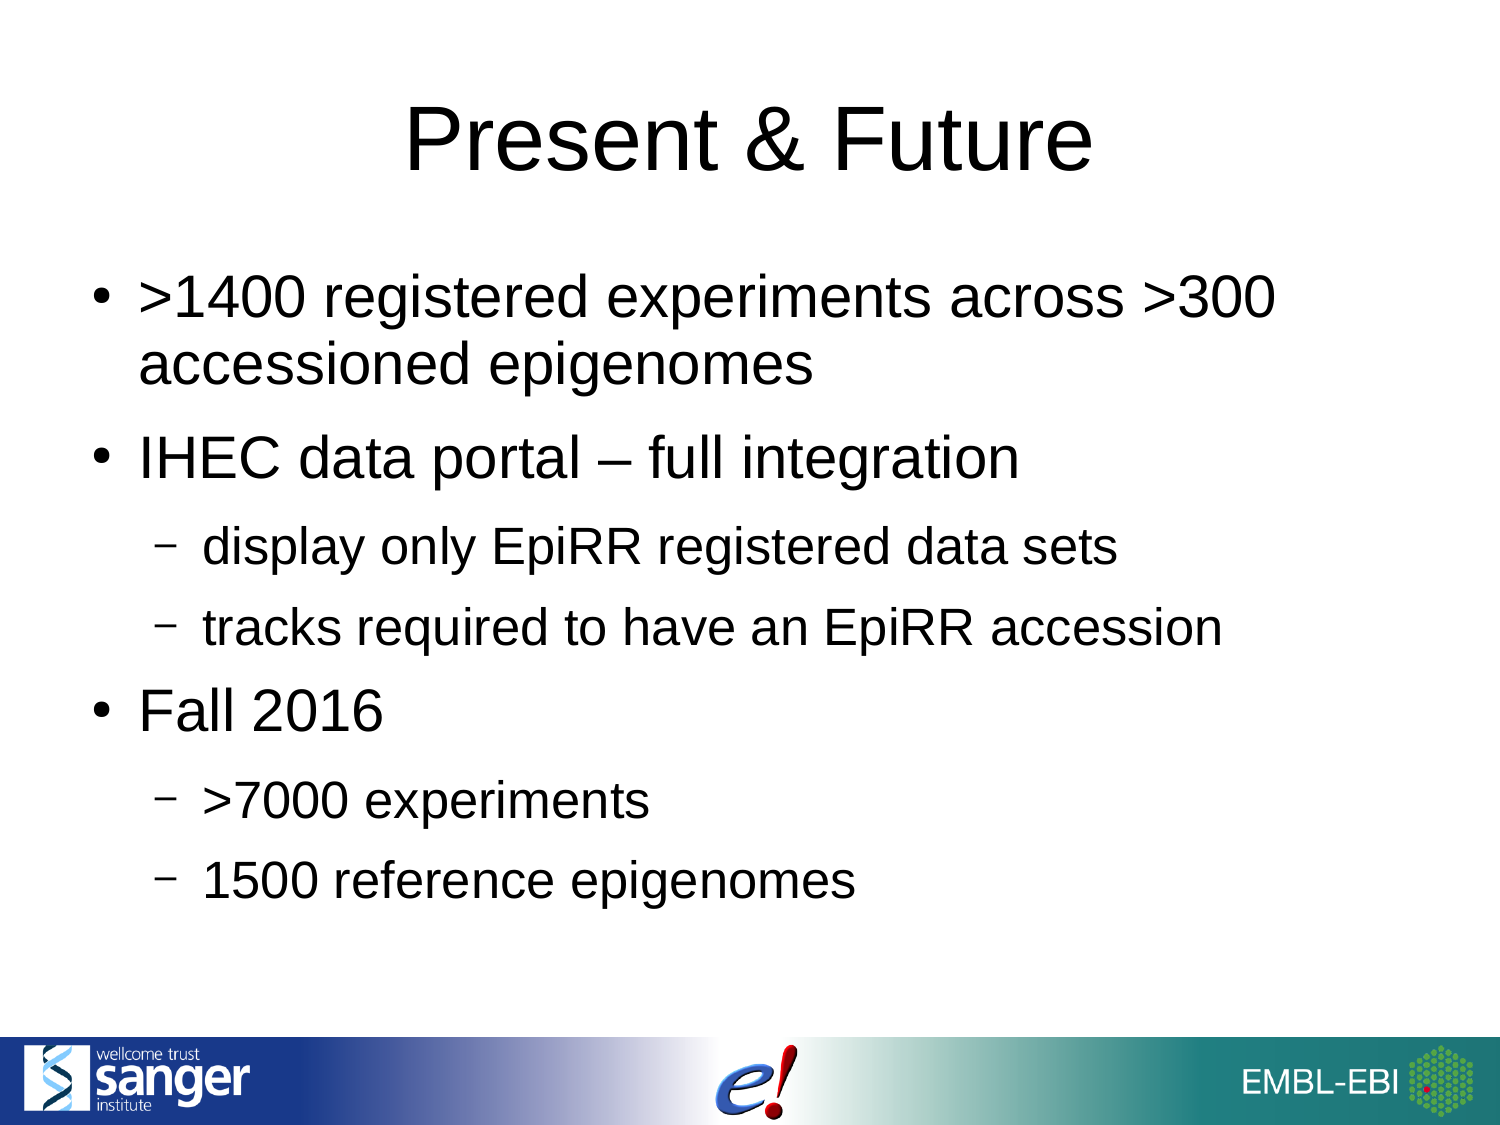

# Present & Future
>1400 registered experiments across >300 accessioned epigenomes
IHEC data portal – full integration
display only EpiRR registered data sets
tracks required to have an EpiRR accession
Fall 2016
>7000 experiments
1500 reference epigenomes